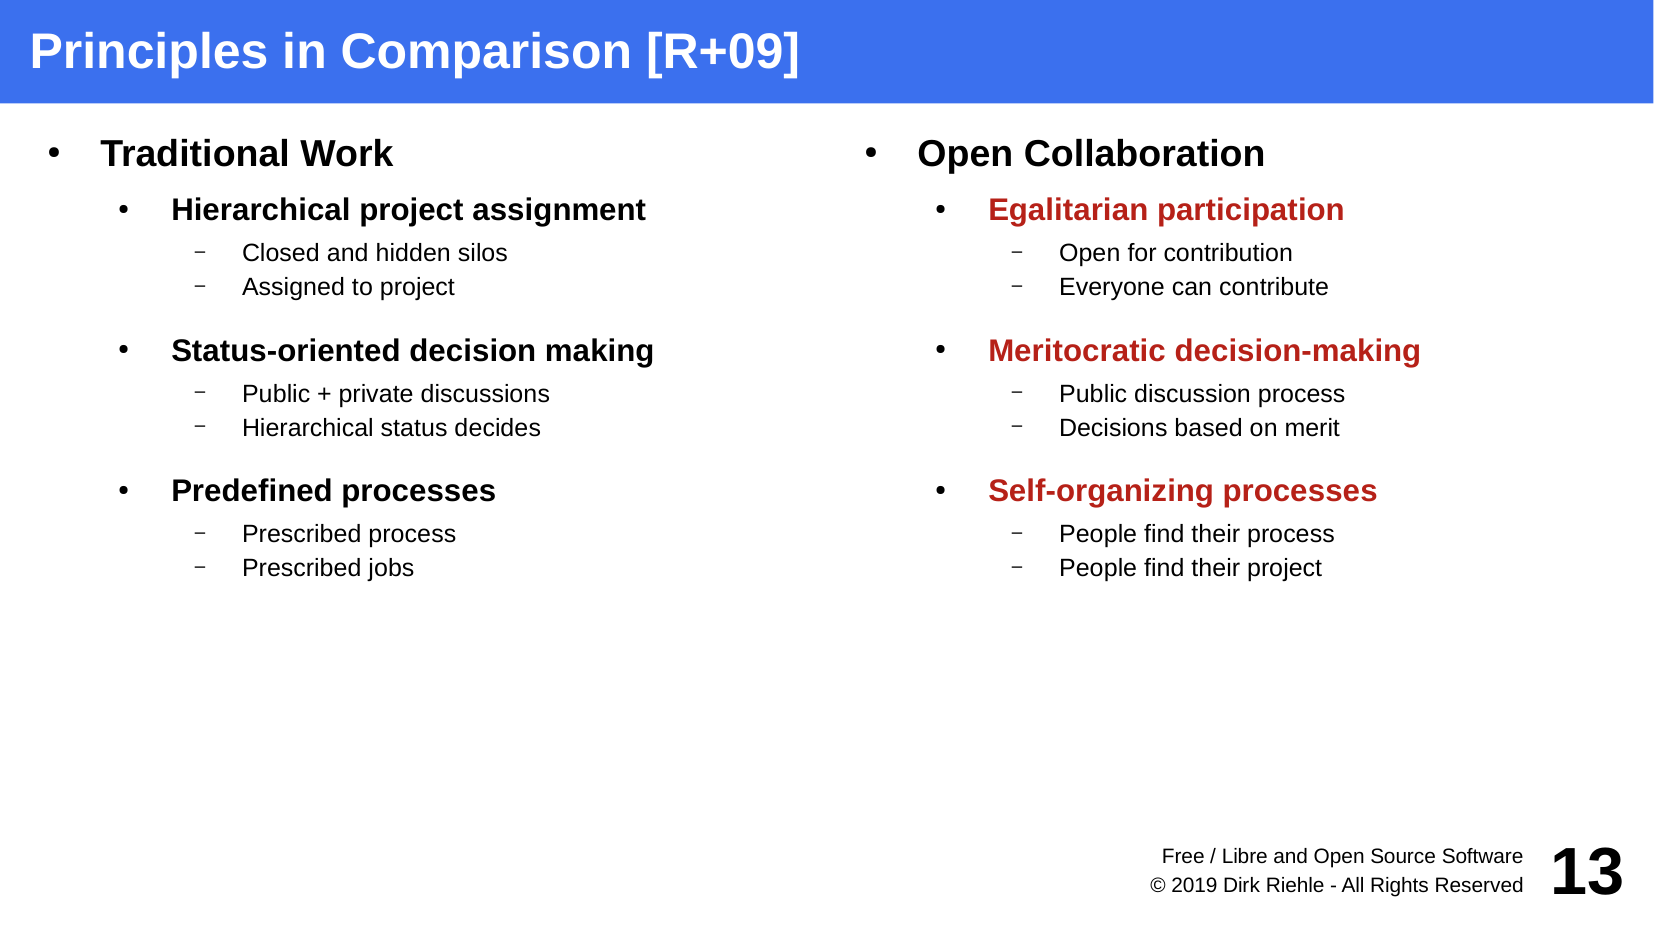

# Principles in Comparison [R+09]
Traditional Work
Hierarchical project assignment
Closed and hidden silos
Assigned to project
Status-oriented decision making
Public + private discussions
Hierarchical status decides
Predefined processes
Prescribed process
Prescribed jobs
Open Collaboration
Egalitarian participation
Open for contribution
Everyone can contribute
Meritocratic decision-making
Public discussion process
Decisions based on merit
Self-organizing processes
People find their process
People find their project
Free / Libre and Open Source Software
13
© 2019 Dirk Riehle - All Rights Reserved